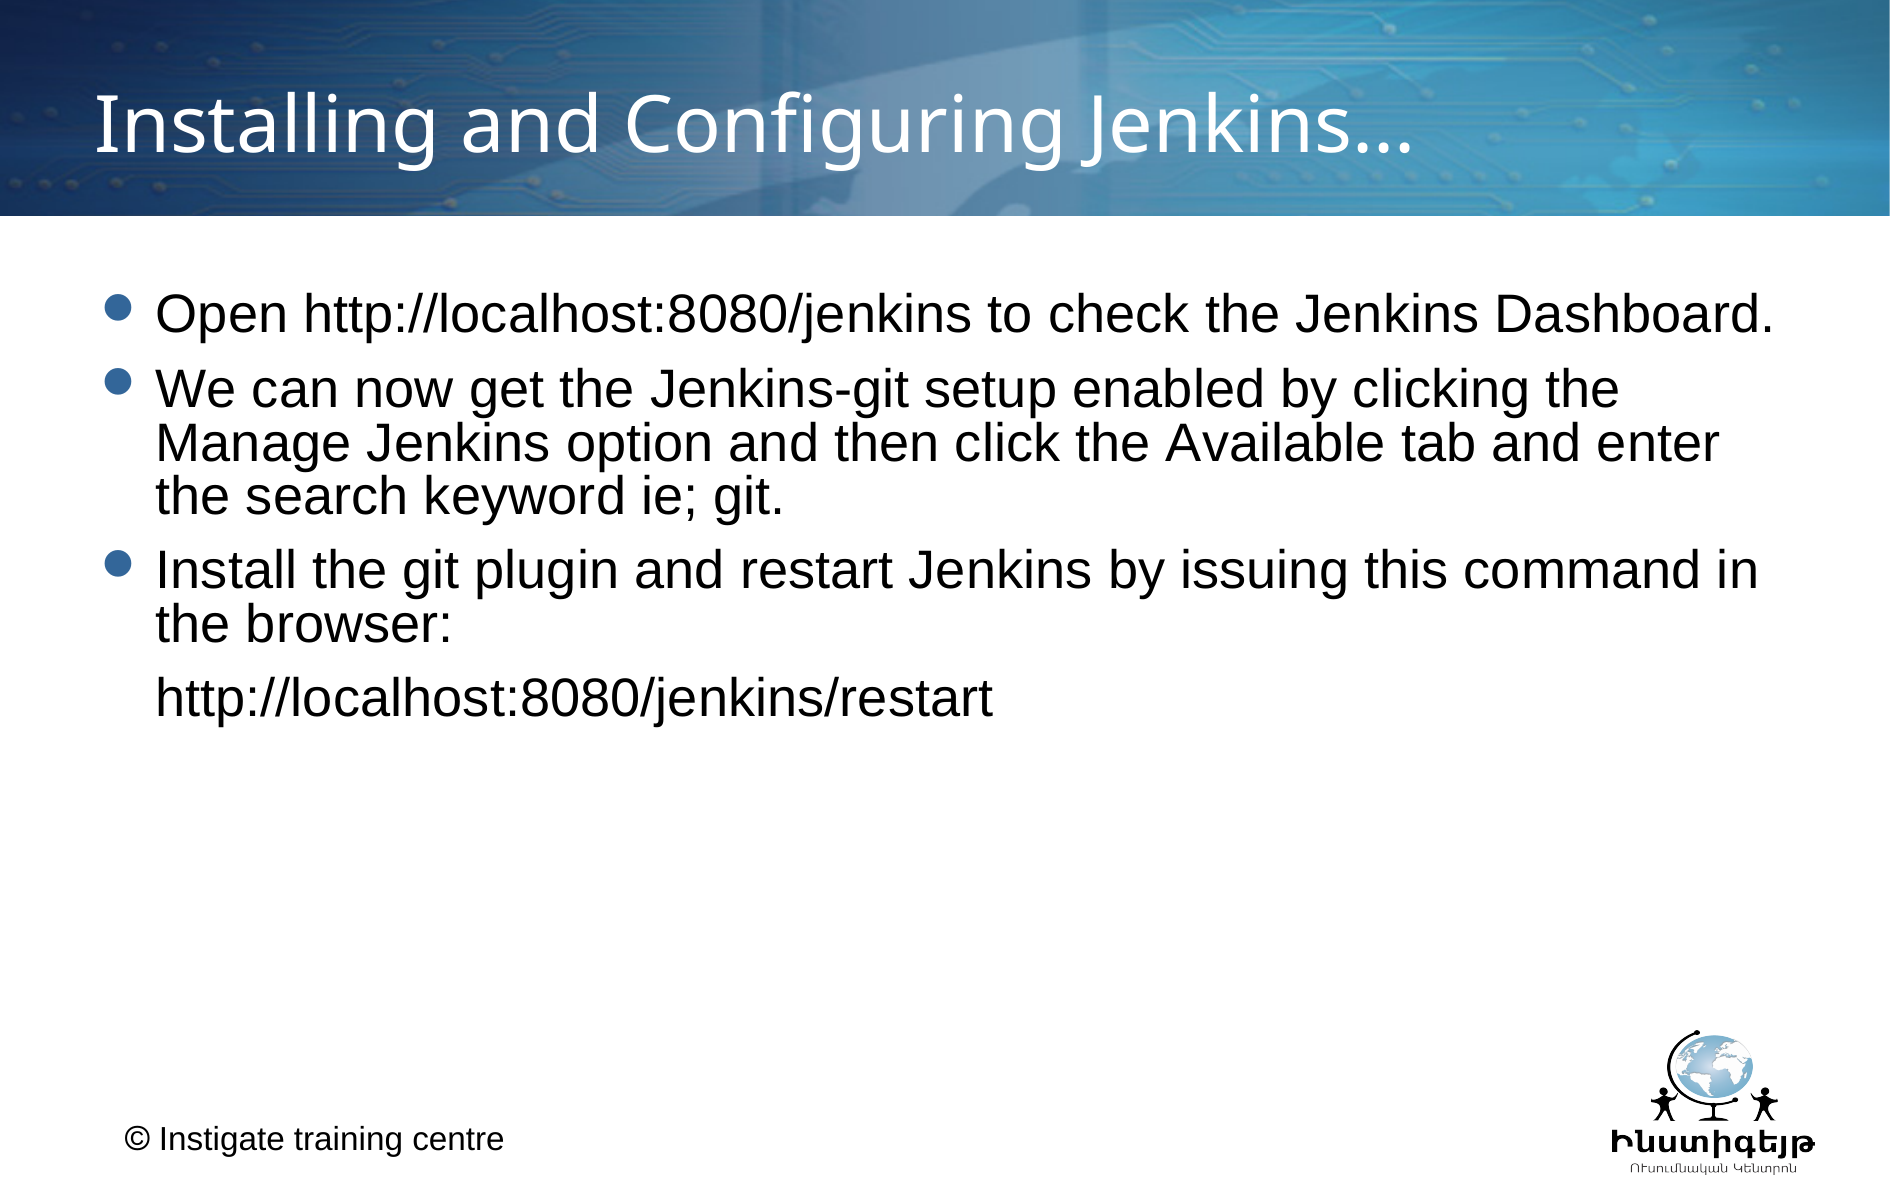

# Installing and Configuring Jenkins...
Open http://localhost:8080/jenkins to check the Jenkins Dashboard.
We can now get the Jenkins-git setup enabled by clicking the Manage Jenkins option and then click the Available tab and enter the search keyword ie; git.
Install the git plugin and restart Jenkins by issuing this command in the browser:
http://localhost:8080/jenkins/restart